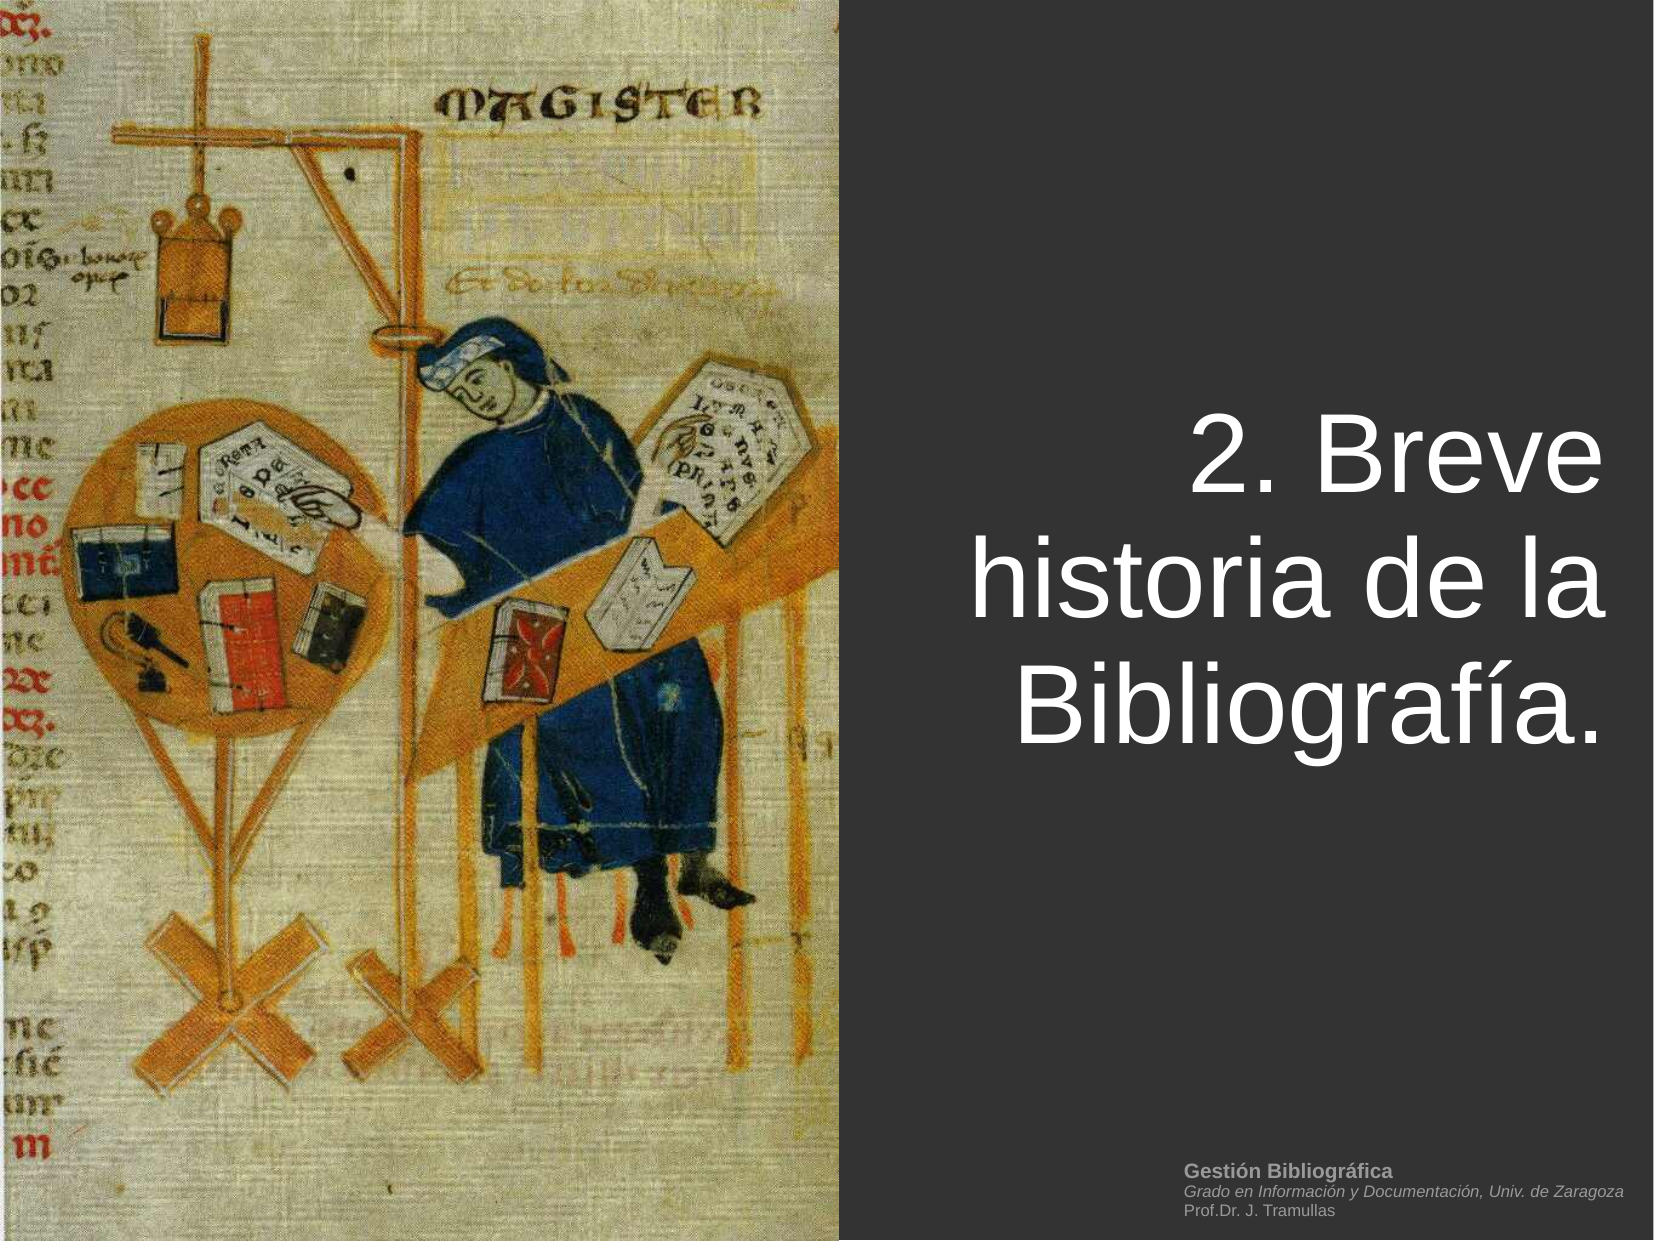

# 2. Breve historia de la Bibliografía.